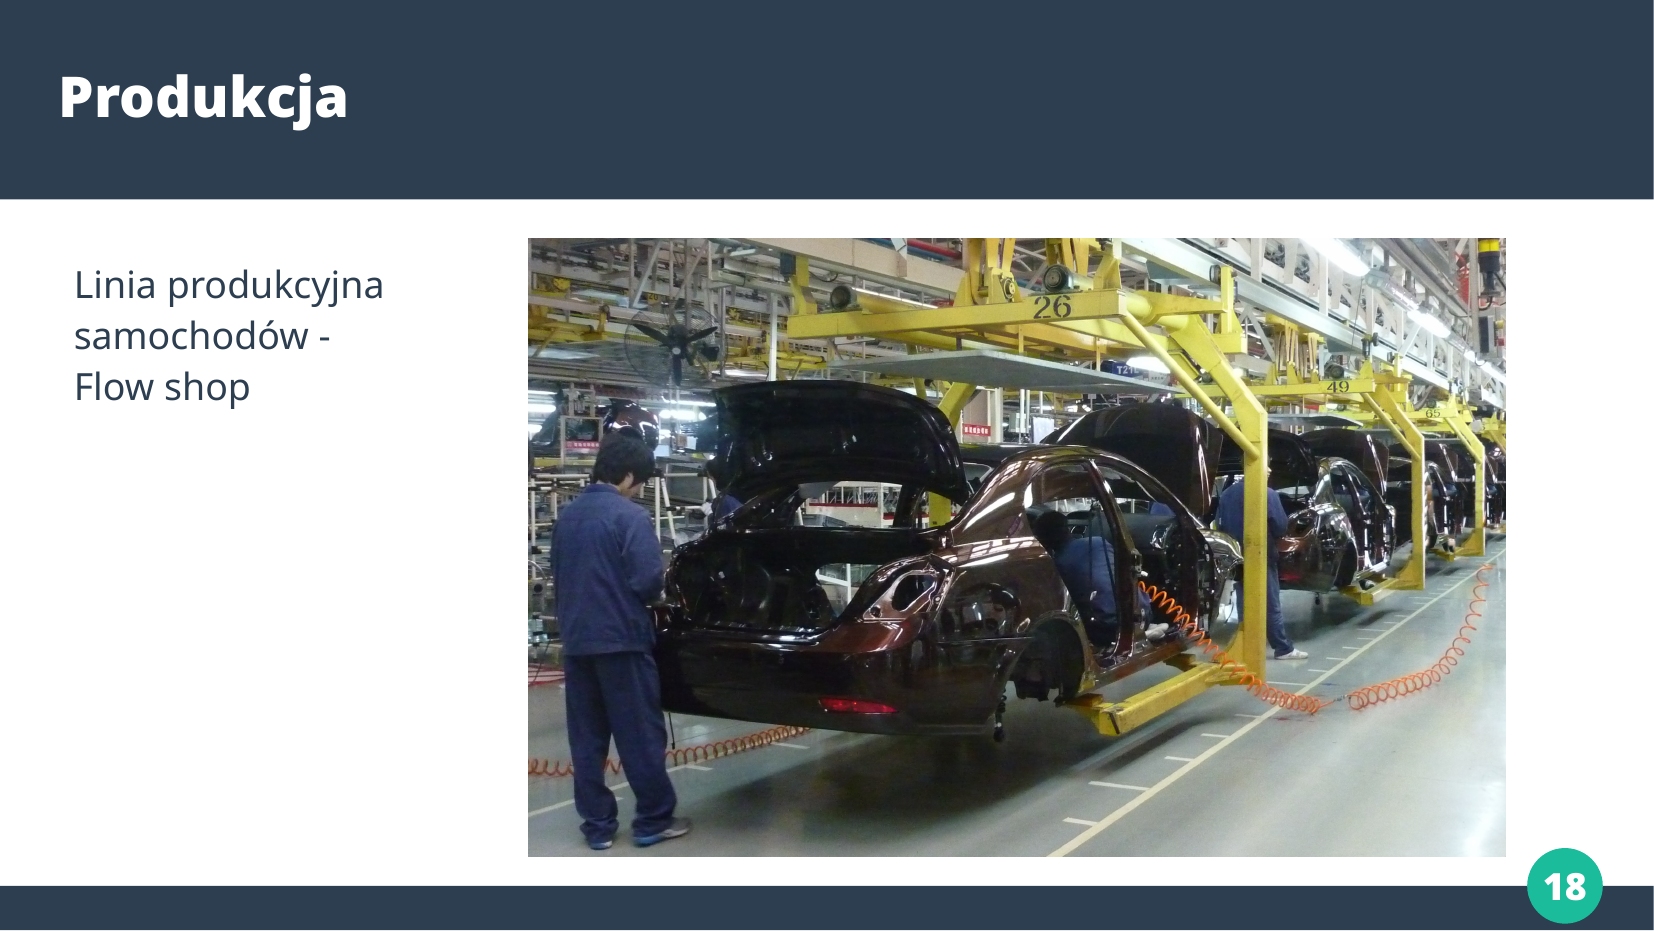

# Produkcja
Linia produkcyjna samochodów -
Flow shop